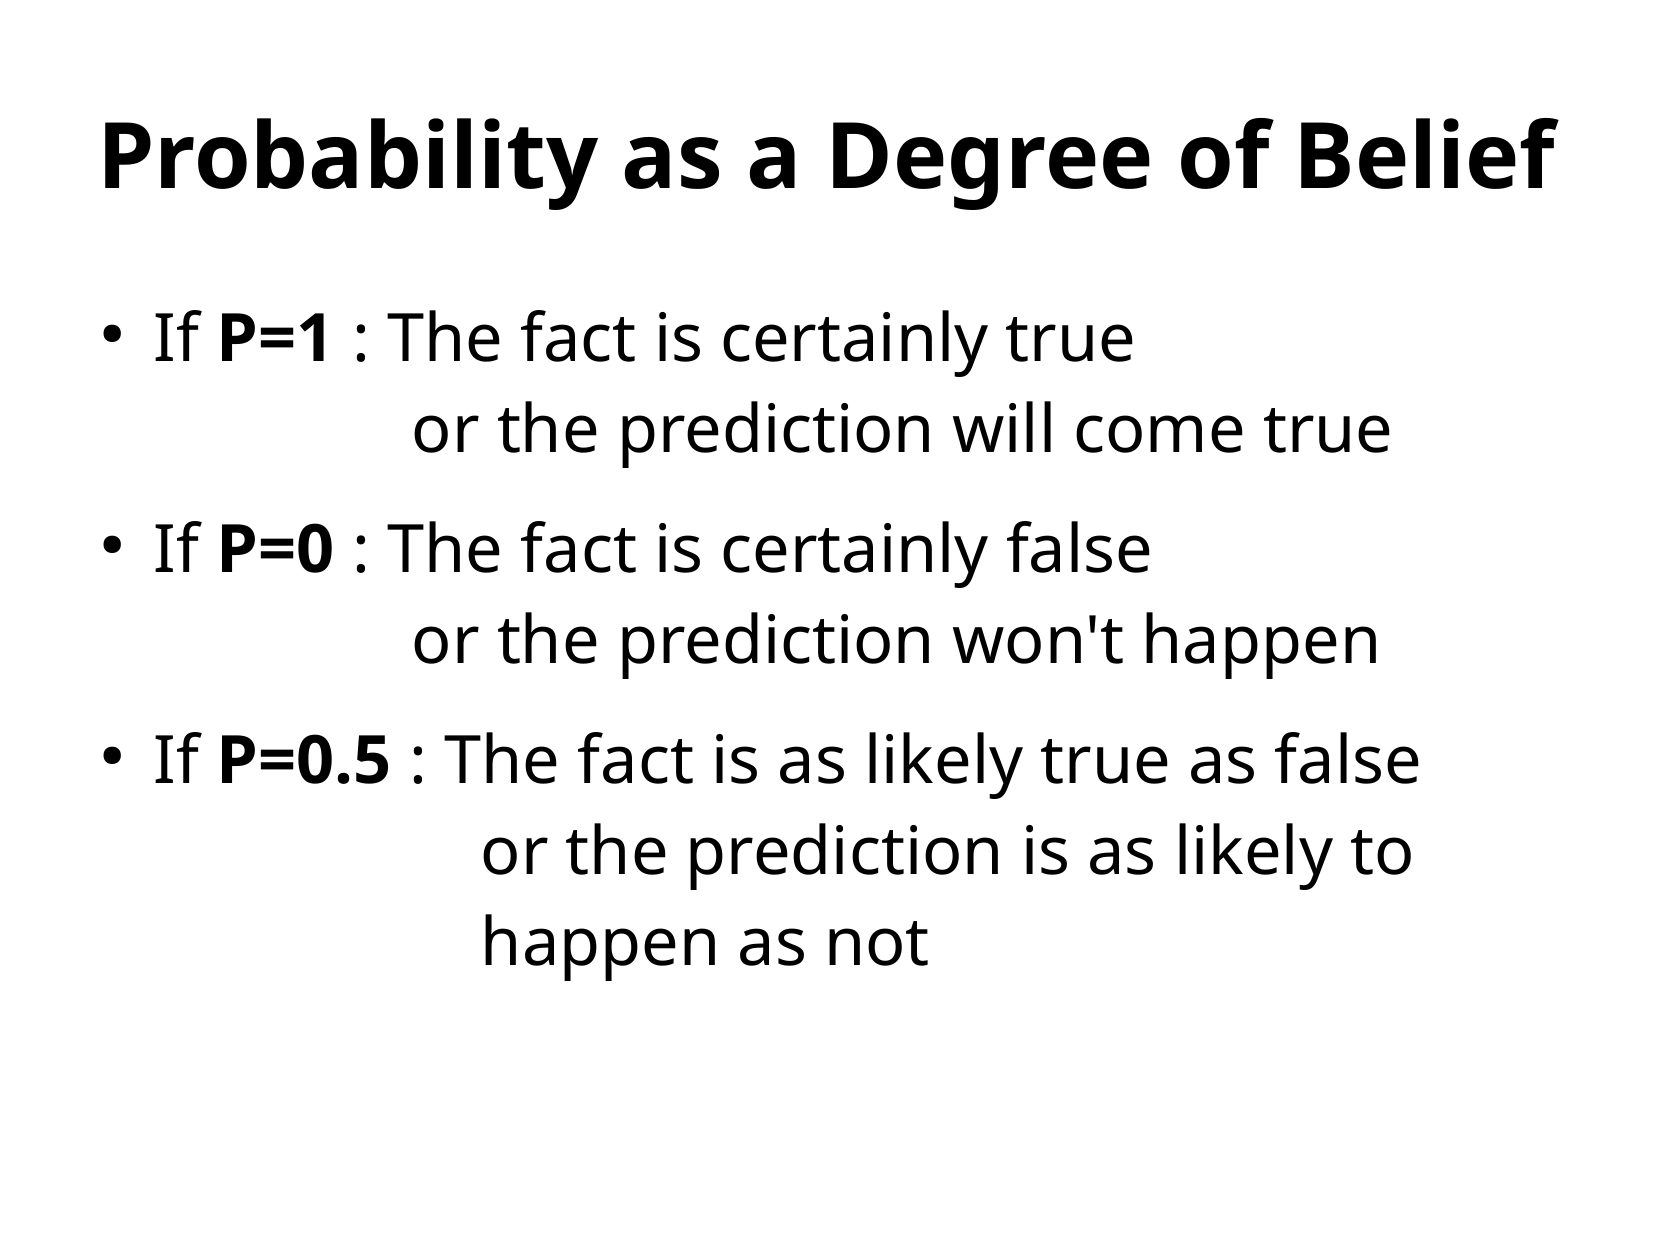

# Probability as a Degree of Belief
If P=1 : The fact is certainly true
 or the prediction will come true
If P=0 : The fact is certainly false
 or the prediction won't happen
If P=0.5 : The fact is as likely true as false
 or the prediction is as likely to
 happen as not